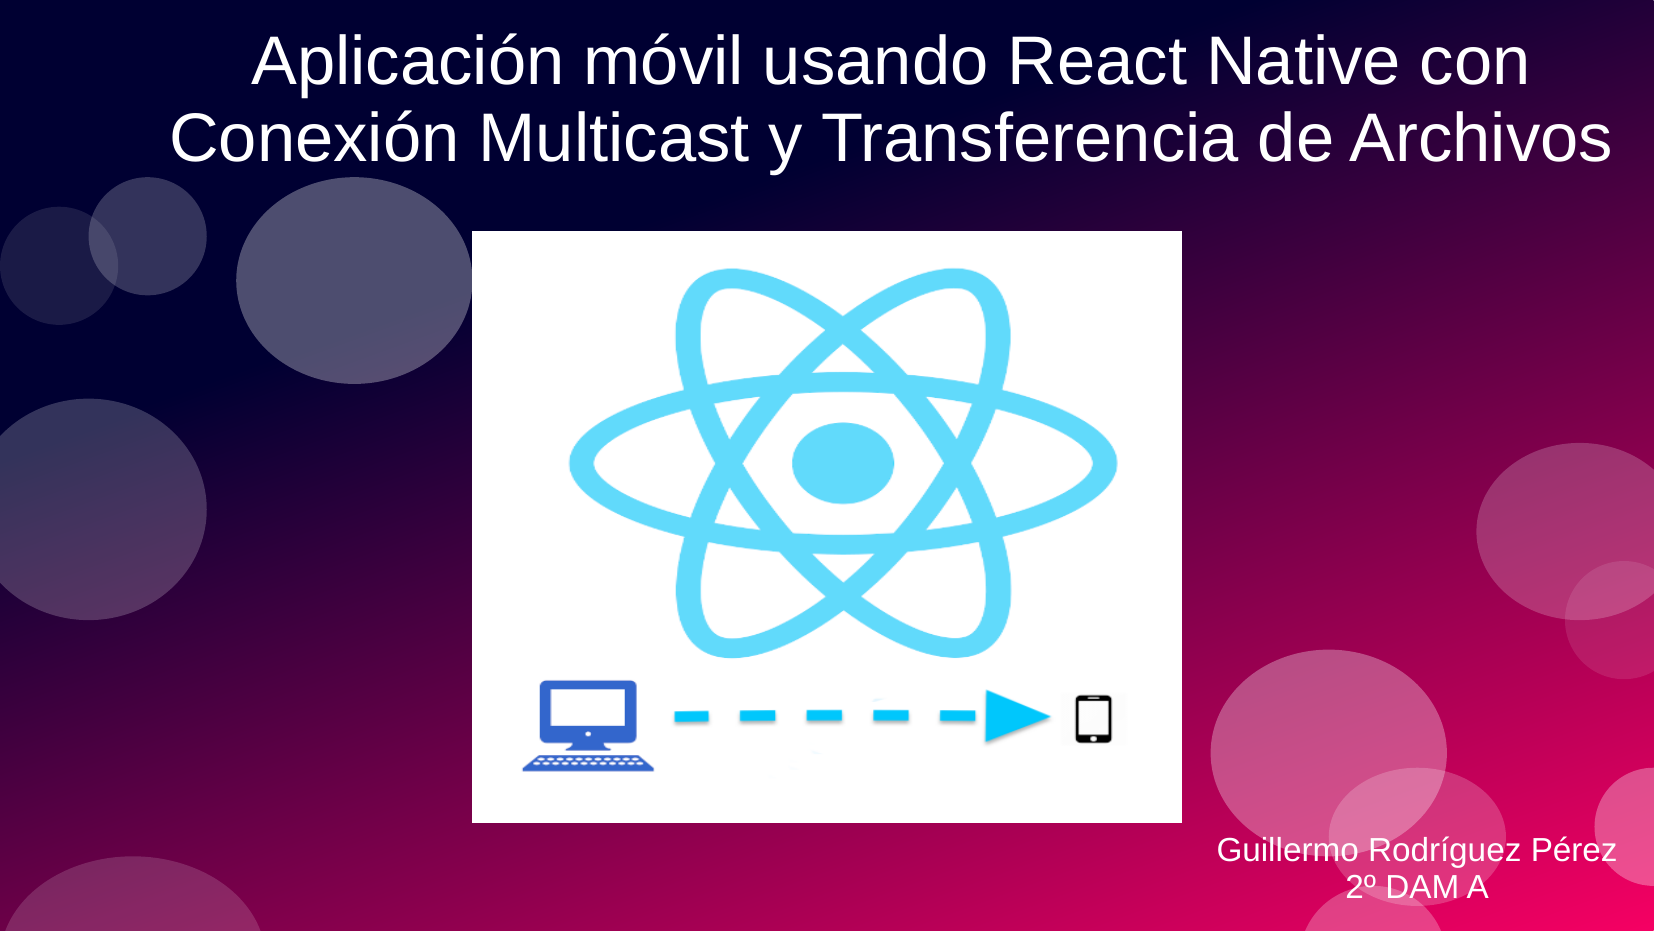

# Aplicación móvil usando React Native con Conexión Multicast y Transferencia de Archivos
Guillermo Rodríguez Pérez
2º DAM A